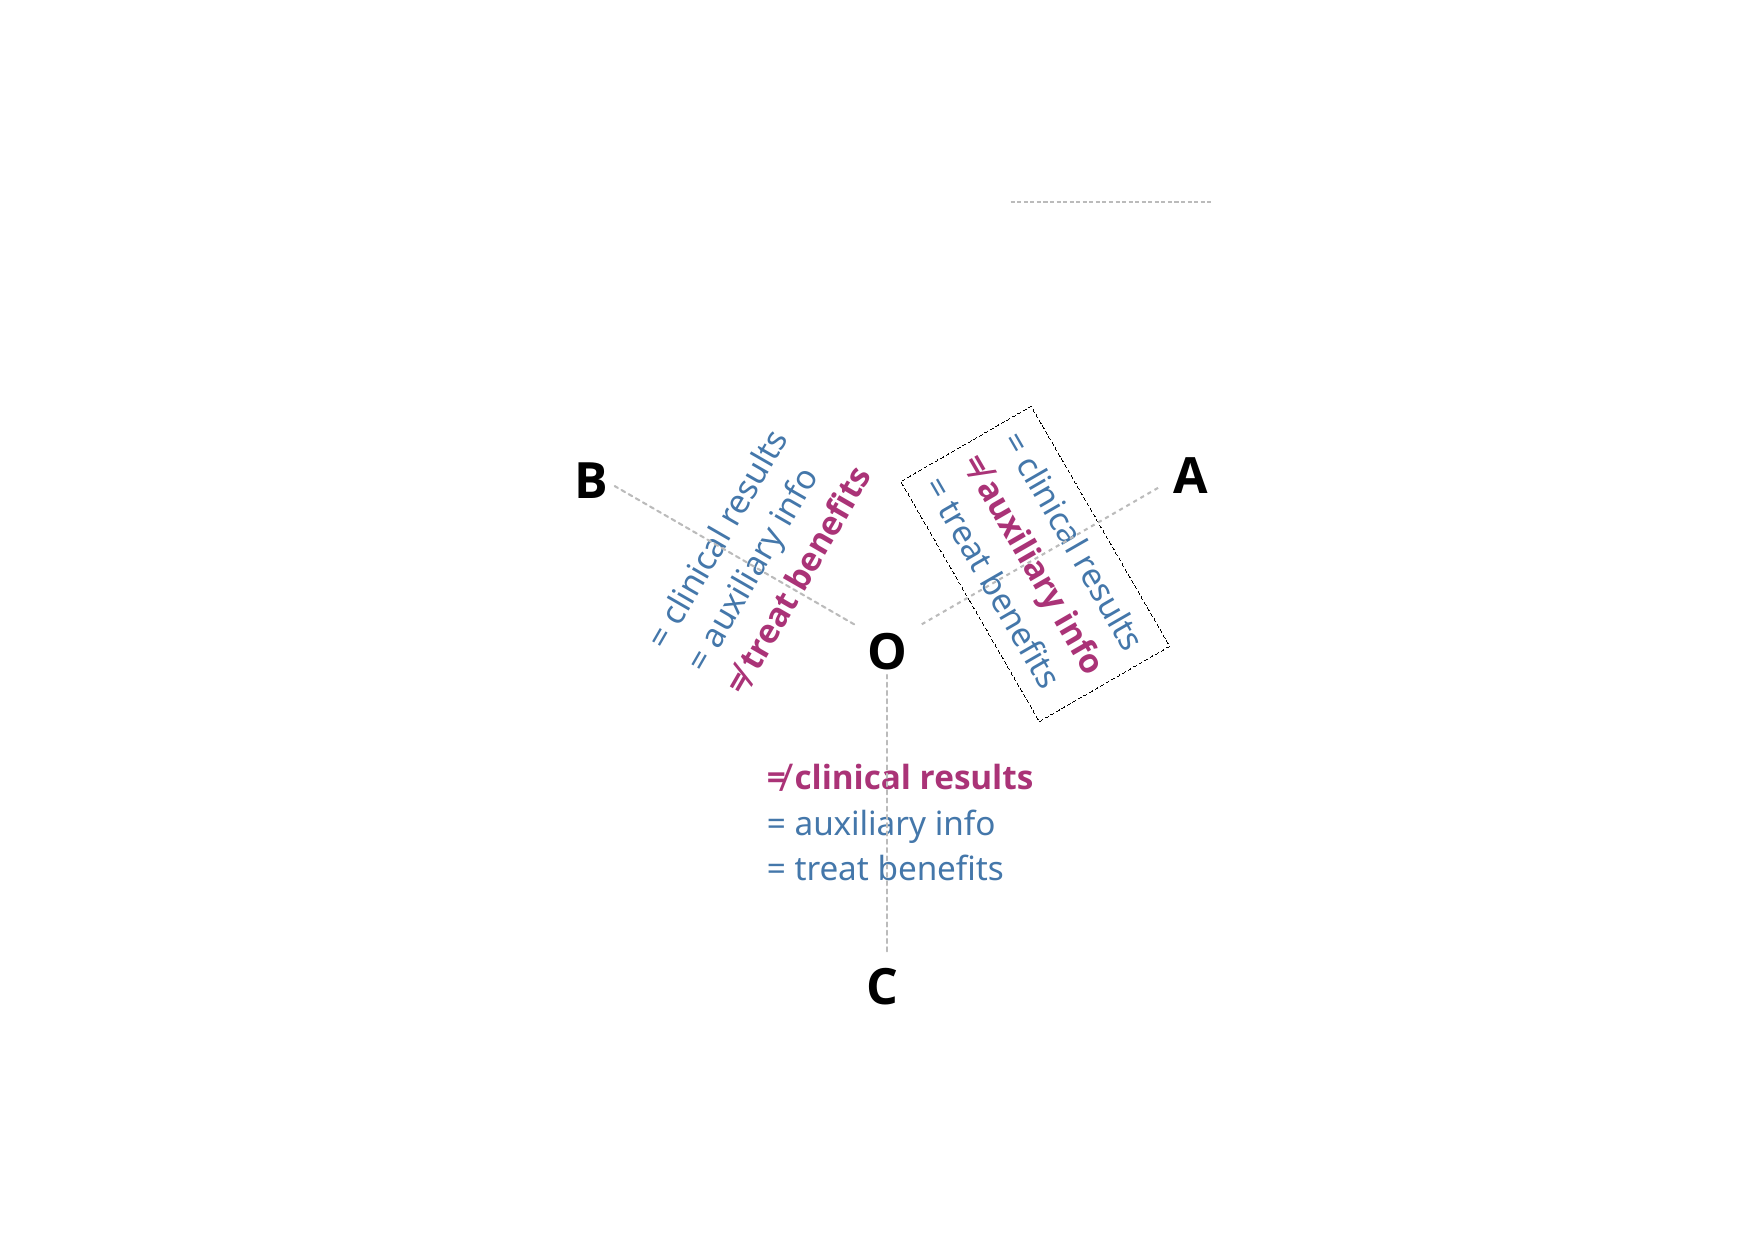

A
B
= clinical results
= auxiliary info
≠ treat benefits
= clinical results
≠ auxiliary info
= treat benefits
O
≠ clinical results
= auxiliary info
= treat benefits
C